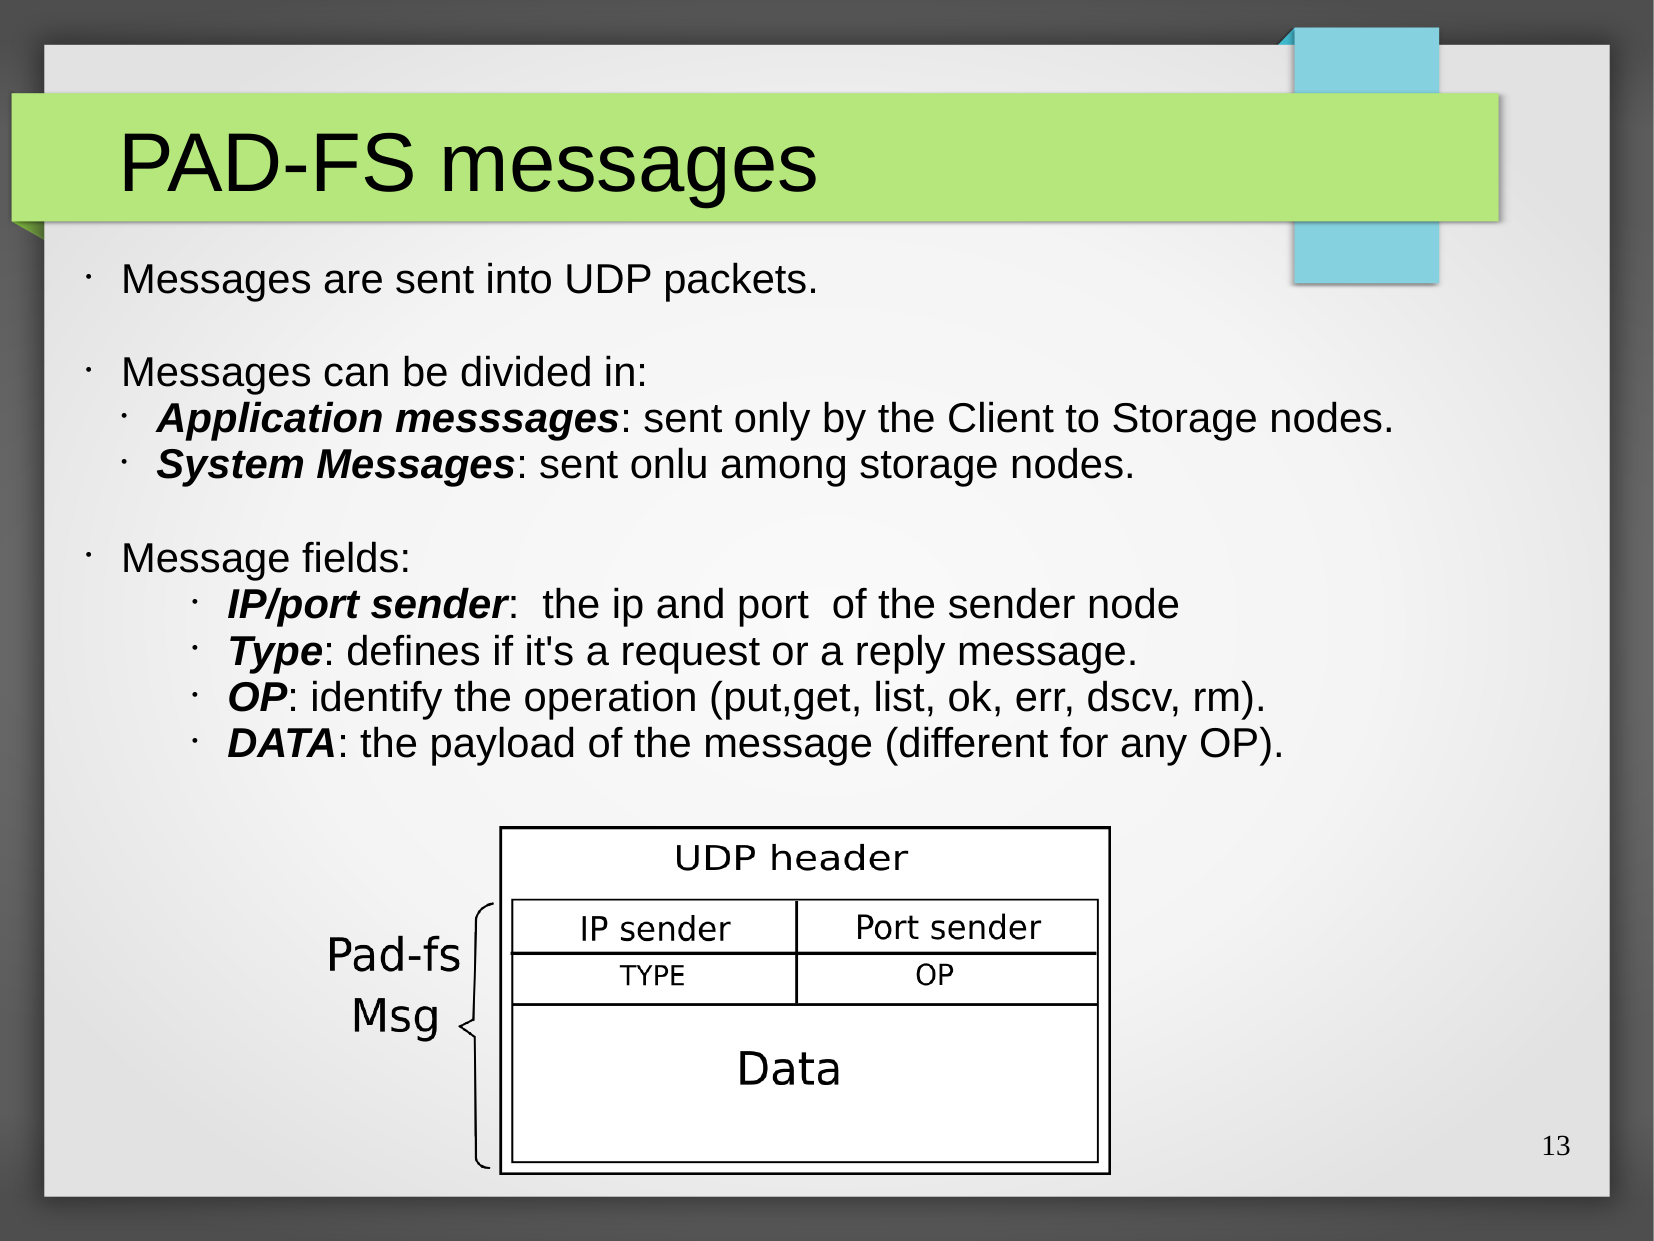

# PAD-FS messages
Messages are sent into UDP packets.
Messages can be divided in:
Application messsages: sent only by the Client to Storage nodes.
System Messages: sent onlu among storage nodes.
Message fields:
IP/port sender: the ip and port of the sender node
Type: defines if it's a request or a reply message.
OP: identify the operation (put,get, list, ok, err, dscv, rm).
DATA: the payload of the message (different for any OP).
Pad-fs
13